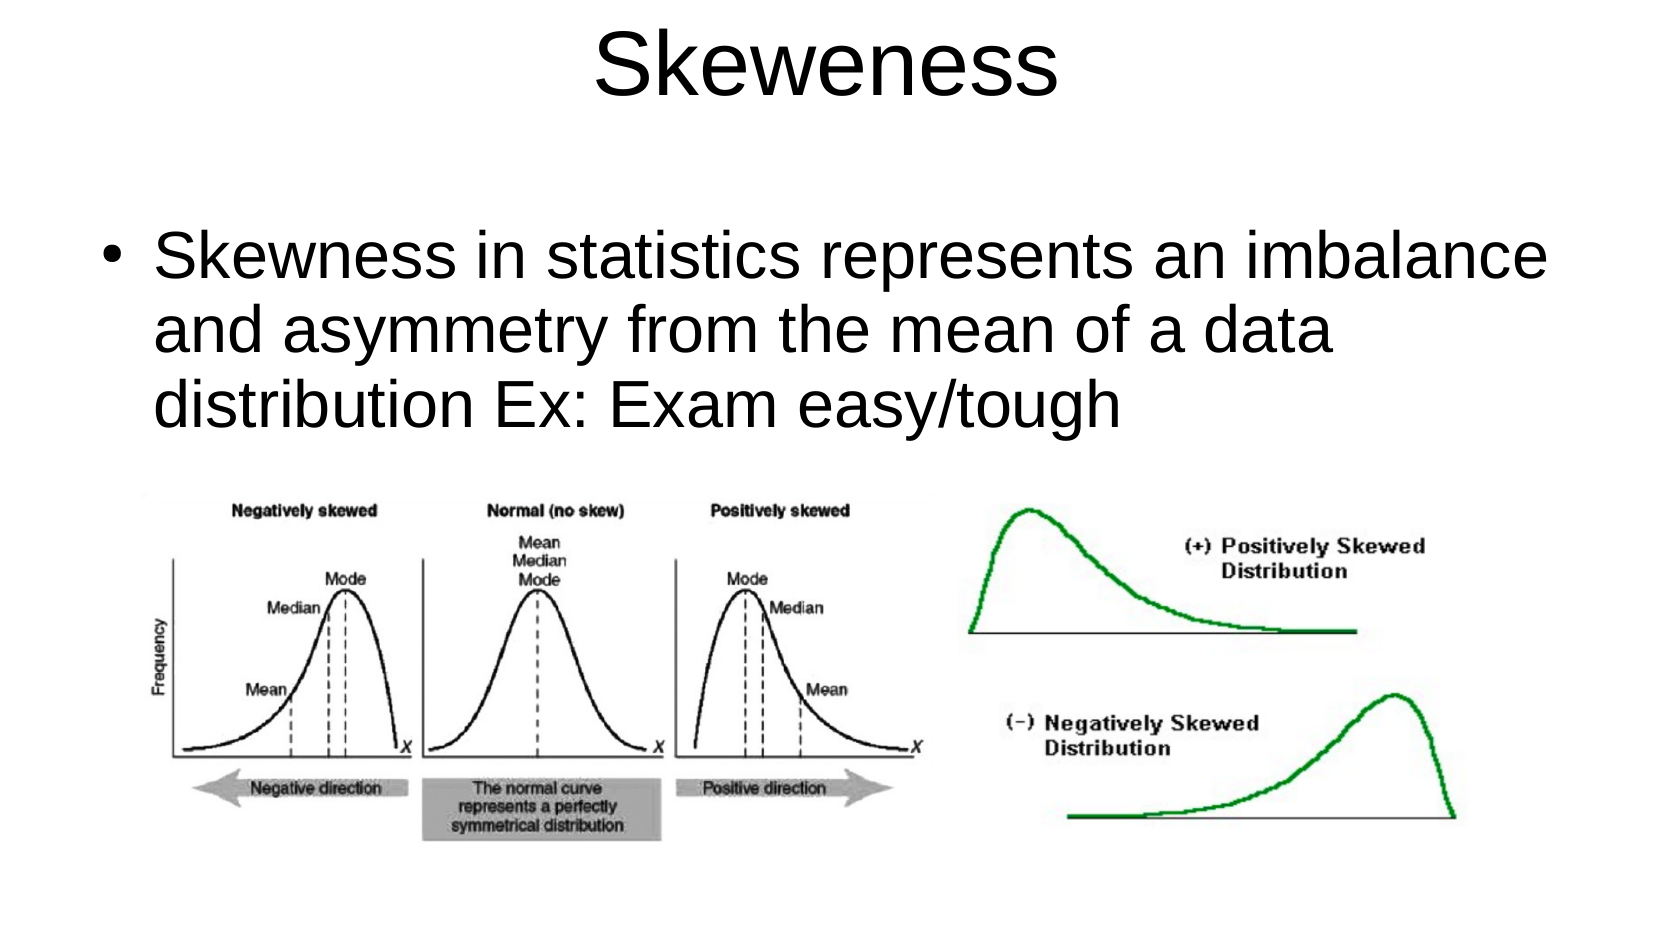

# Skeweness
Skewness in statistics represents an imbalance and asymmetry from the mean of a data distribution Ex: Exam easy/tough